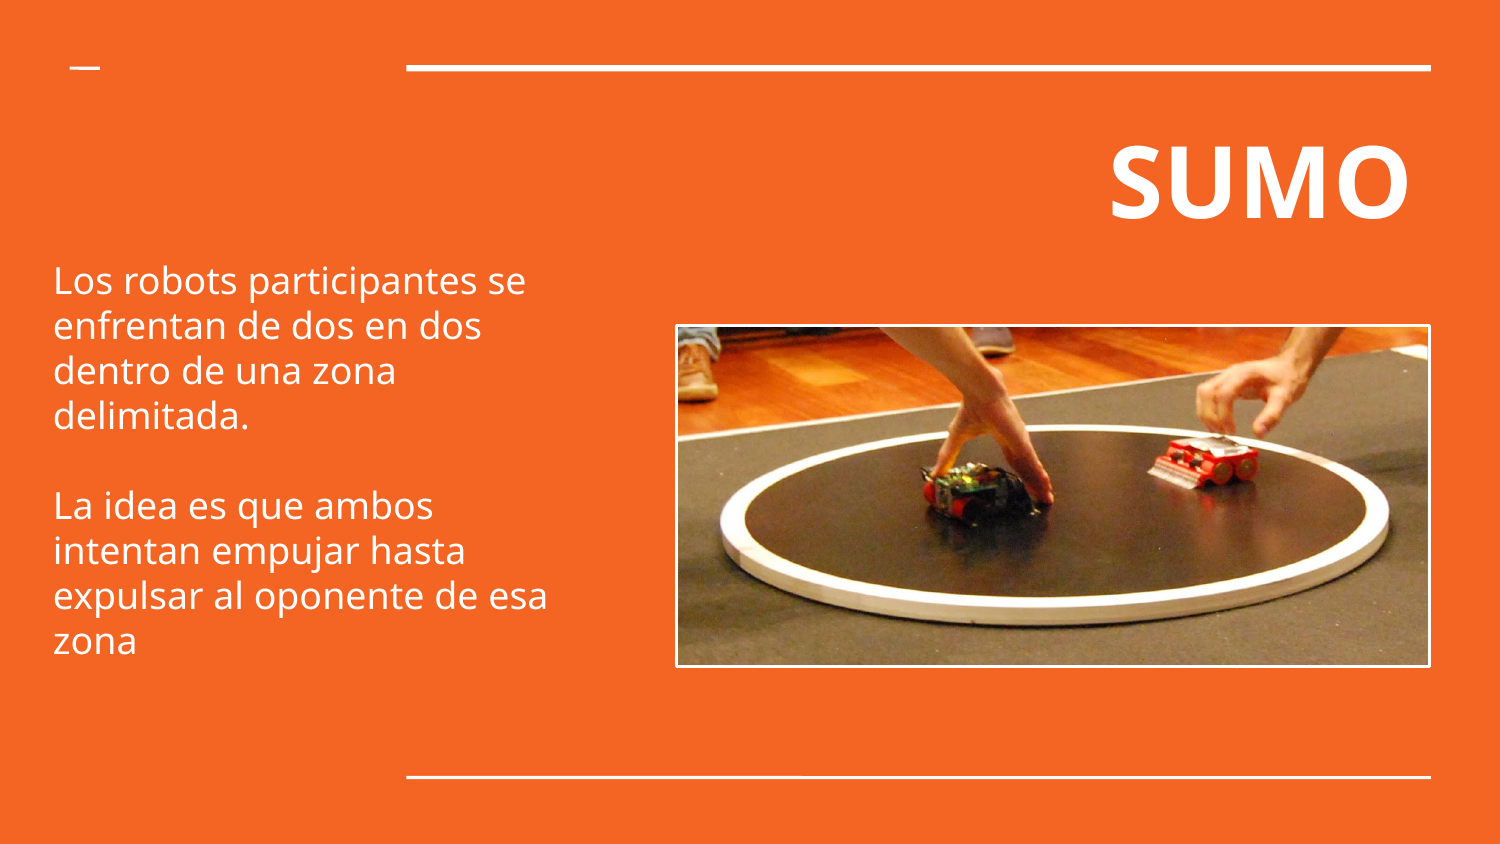

# SUMO
Los robots participantes se enfrentan de dos en dos dentro de una zona delimitada.
La idea es que ambos intentan empujar hasta expulsar al oponente de esa zona